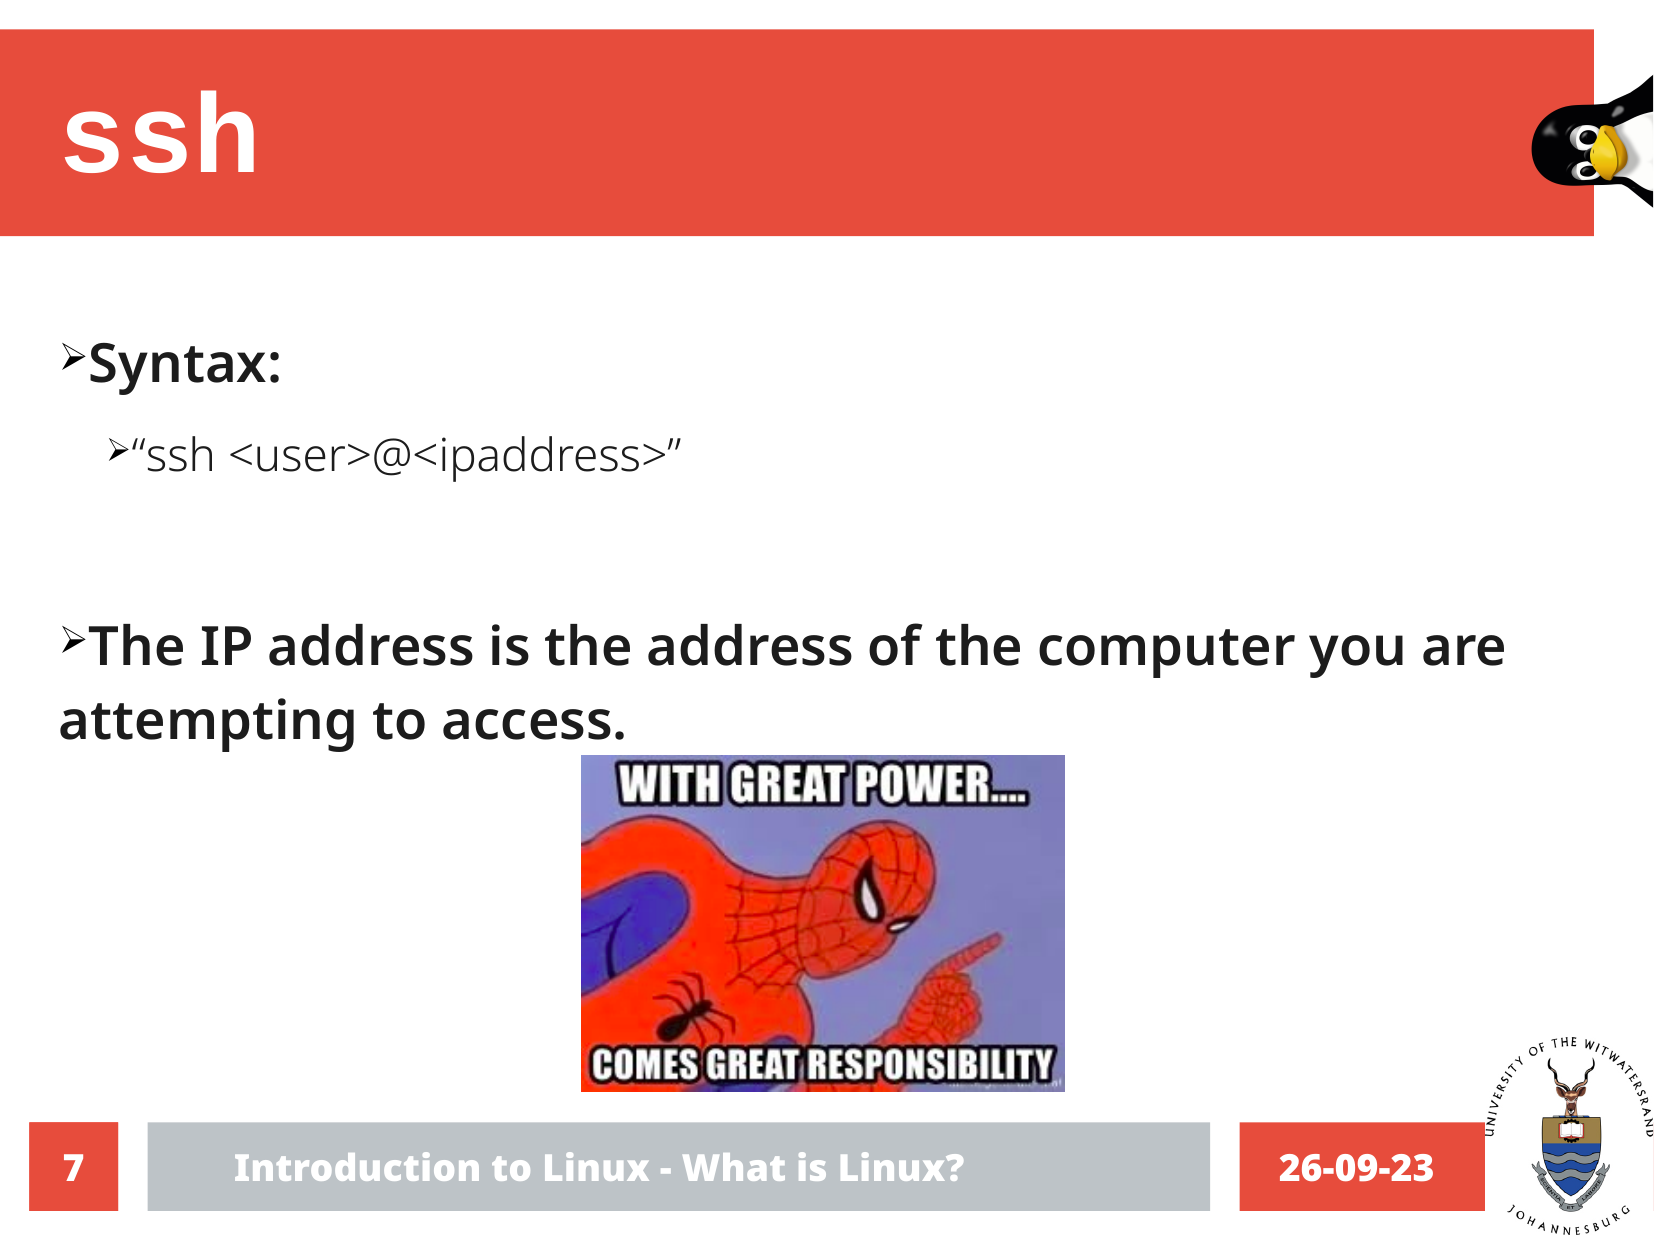

# ssh
Syntax:
“ssh <user>@<ipaddress>”
The IP address is the address of the computer you are attempting to access.
7
 Introduction to Linux - What is Linux?